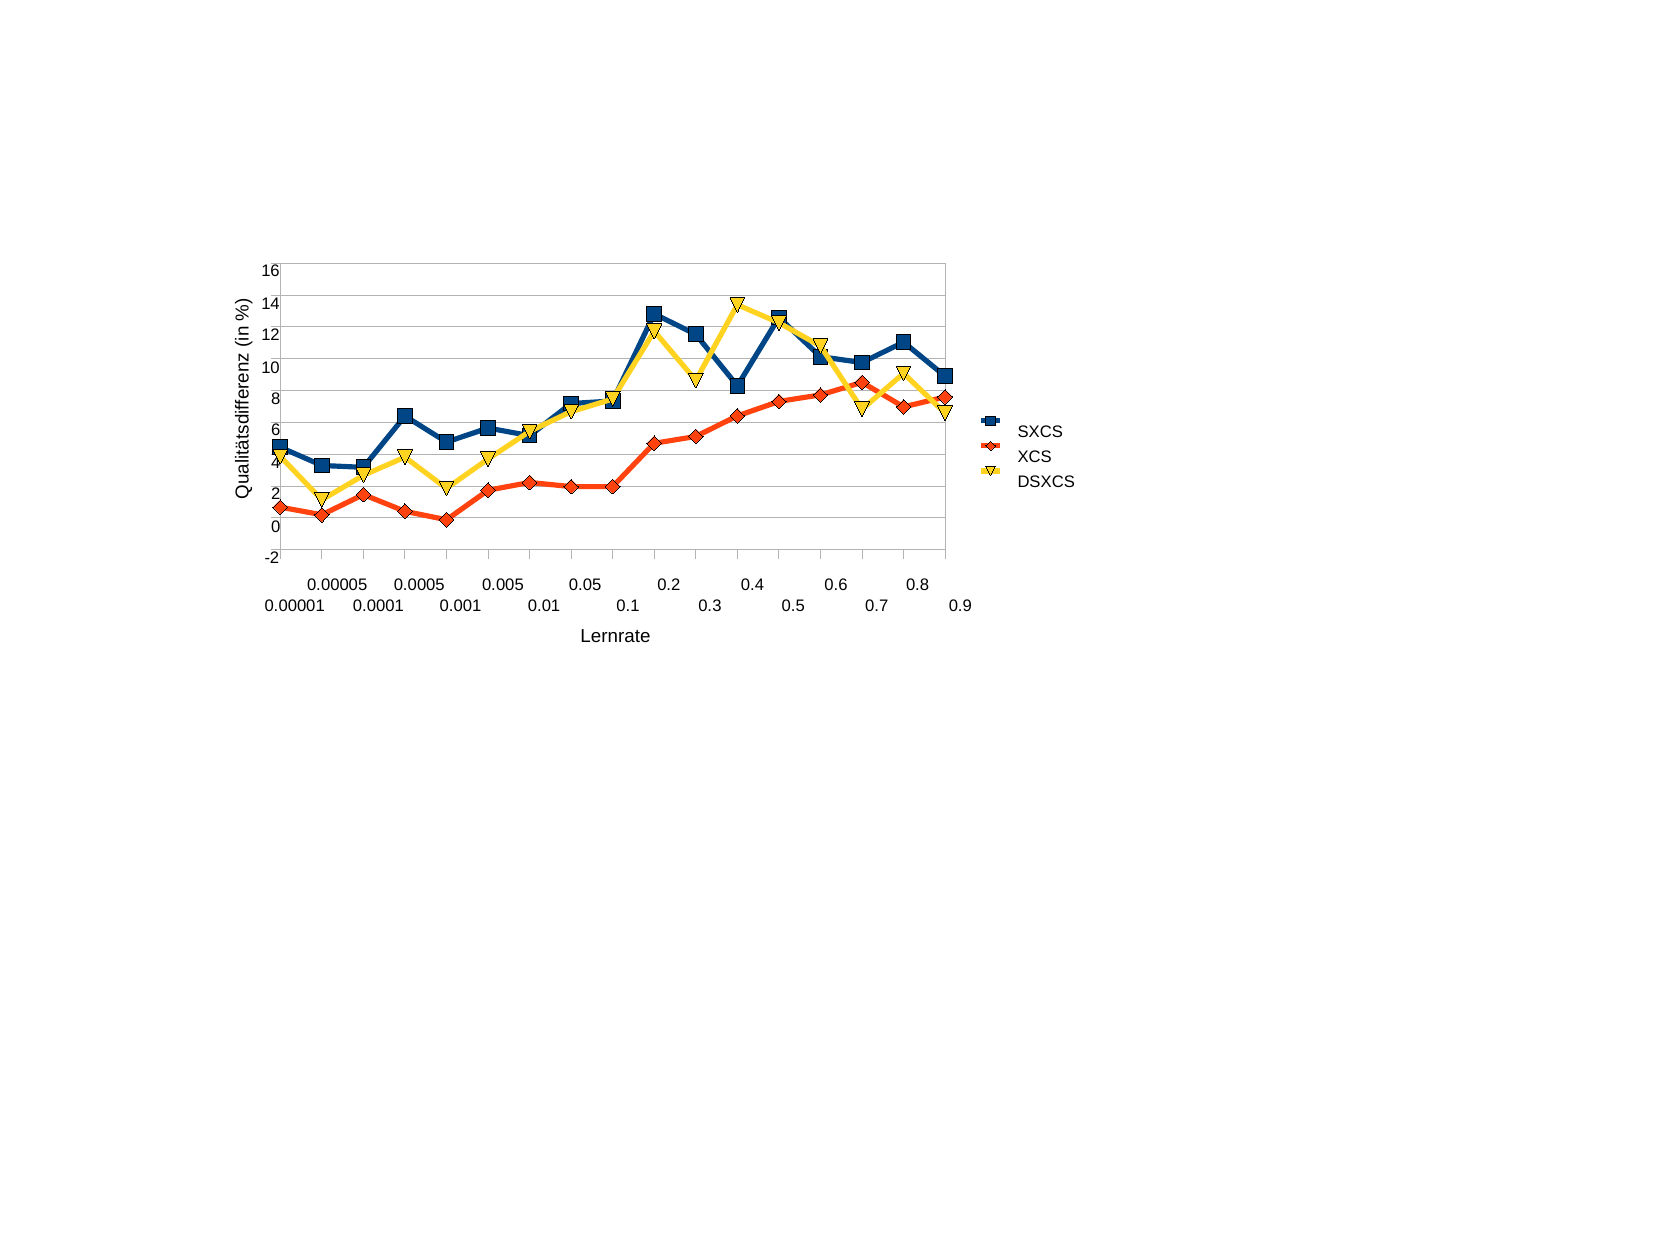

16
14
12
10
Qualitätsdifferenz (in %)
8
6
SXCS
XCS
4
DSXCS
2
0
-2
0.00005
0.0005
0.005
0.05
0.2
0.4
0.6
0.8
0.00001
0.0001
0.001
0.01
0.1
0.3
0.5
0.7
0.9
Lernrate